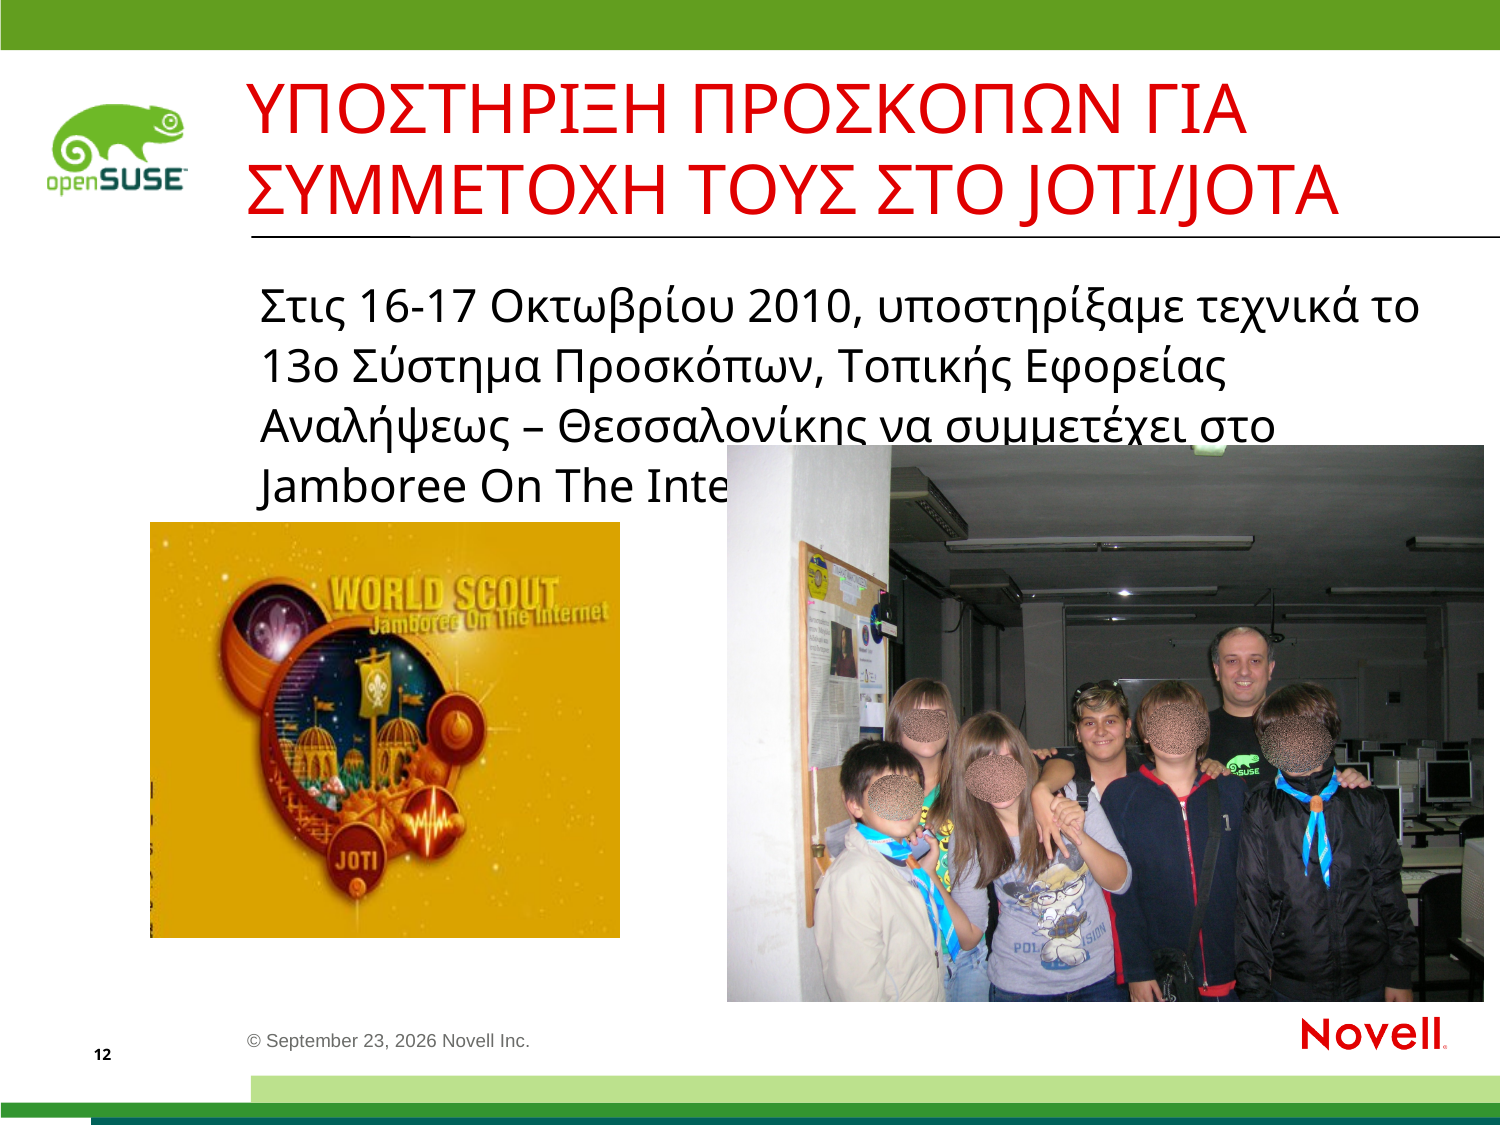

# ΥΠΟΣΤΗΡΙΞΗ ΠΡΟΣΚΟΠΩΝ ΓΙΑ ΣΥΜΜΕΤΟΧΗ ΤΟΥΣ ΣΤΟ JOTI/JOTA
Στις 16-17 Οκτωβρίου 2010, υποστηρίξαμε τεχνικά το 13ο Σύστημα Προσκόπων, Τοπικής Εφορείας Αναλήψεως – Θεσσαλονίκης να συμμετέχει στο Jamboree On The Internet (JOTI).